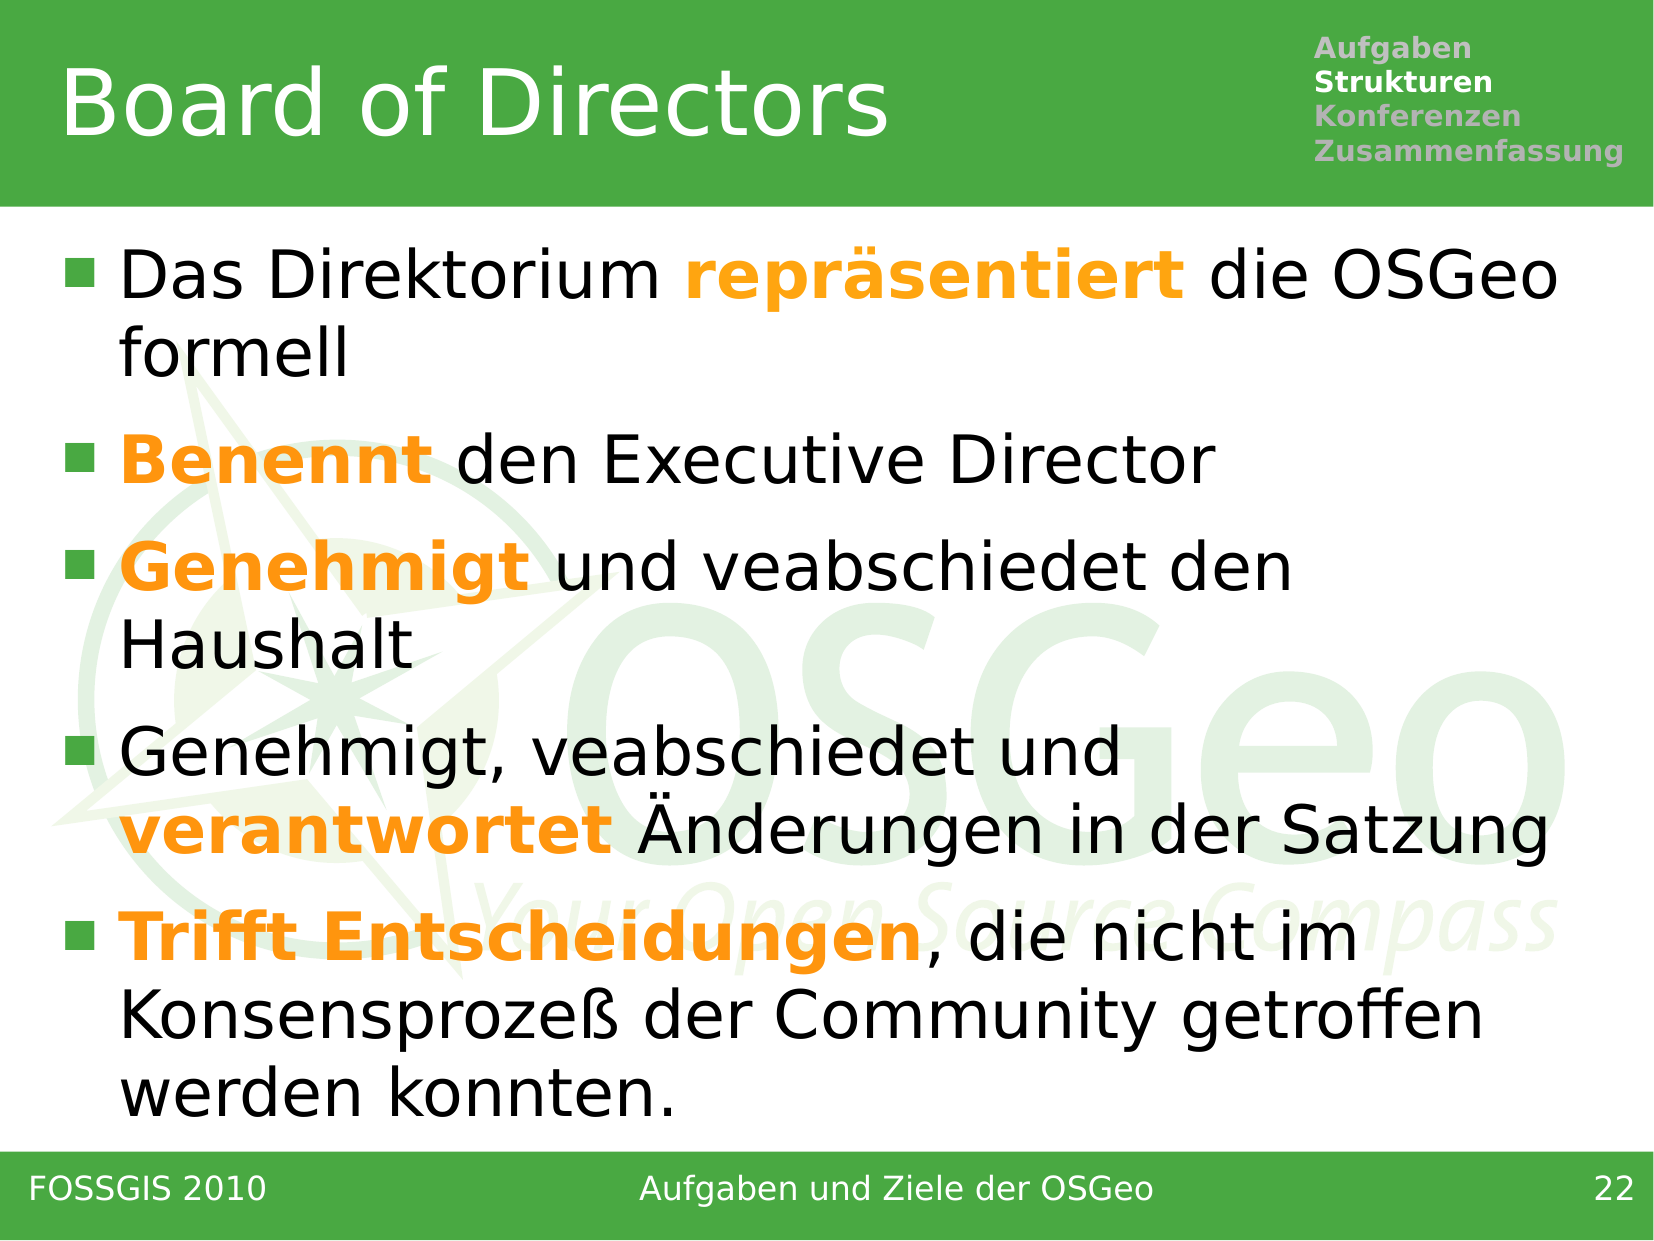

Aufgaben
Strukturen
Konferenzen
Zusammenfassung
# Board of Directors
Das Direktorium repräsentiert die OSGeo formell
Benennt den Executive Director
Genehmigt und veabschiedet den Haushalt
Genehmigt, veabschiedet und verantwortet Änderungen in der Satzung
Trifft Entscheidungen, die nicht im Konsensprozeß der Community getroffen werden konnten.
FOSSGIS 2010
Aufgaben und Ziele der OSGeo
22